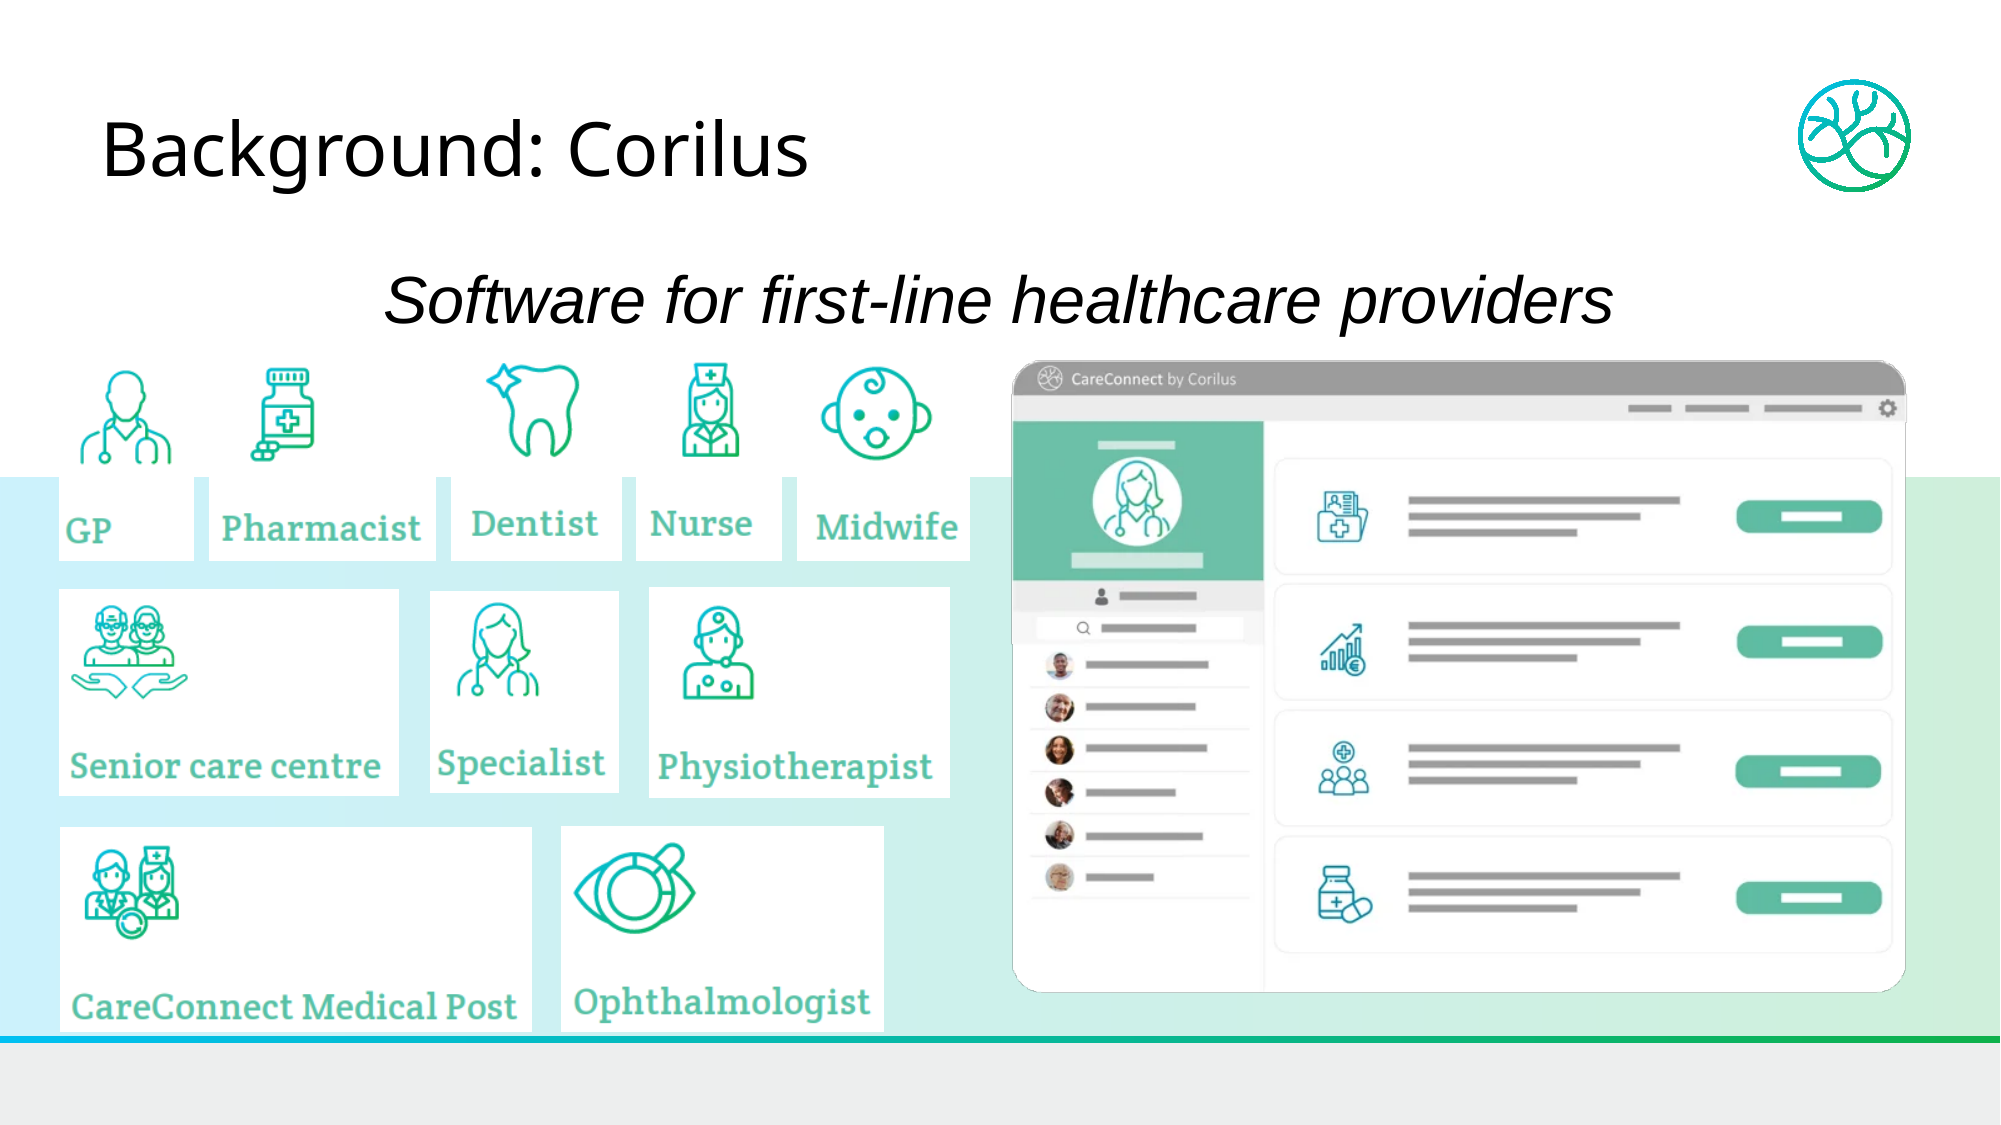

# Background: Corilus
Software for first-line healthcare providers